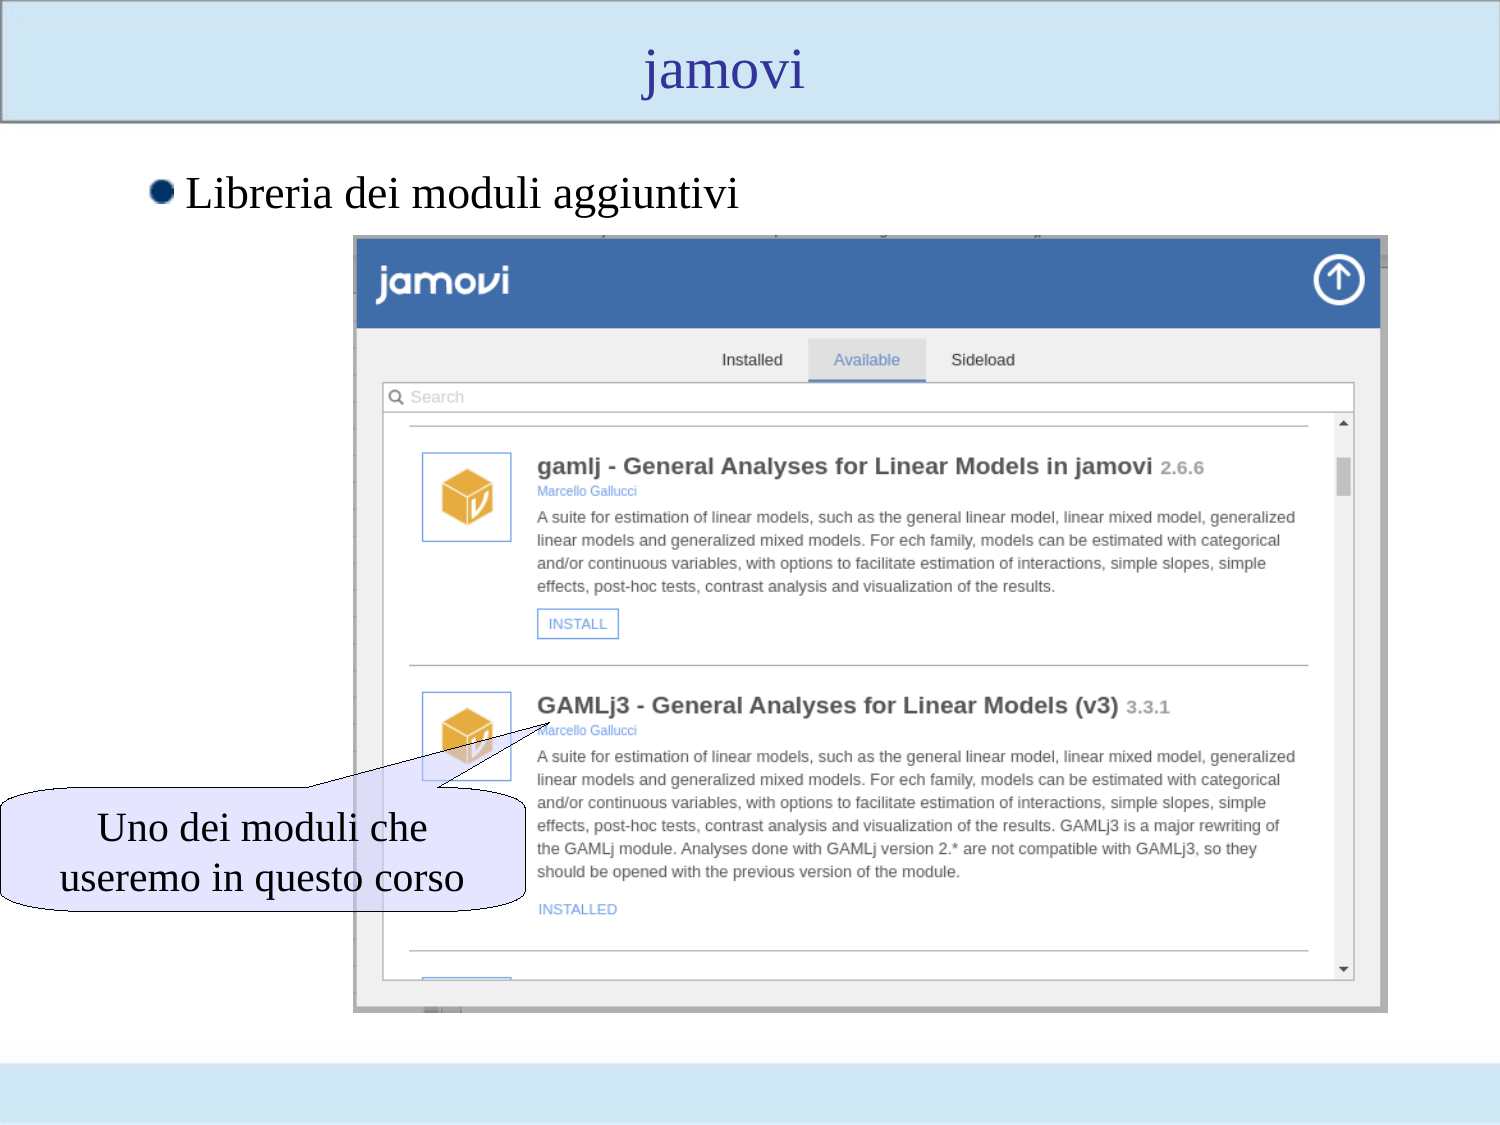

# jamovi
 Libreria dei moduli aggiuntivi
Uno dei moduli che useremo in questo corso
91